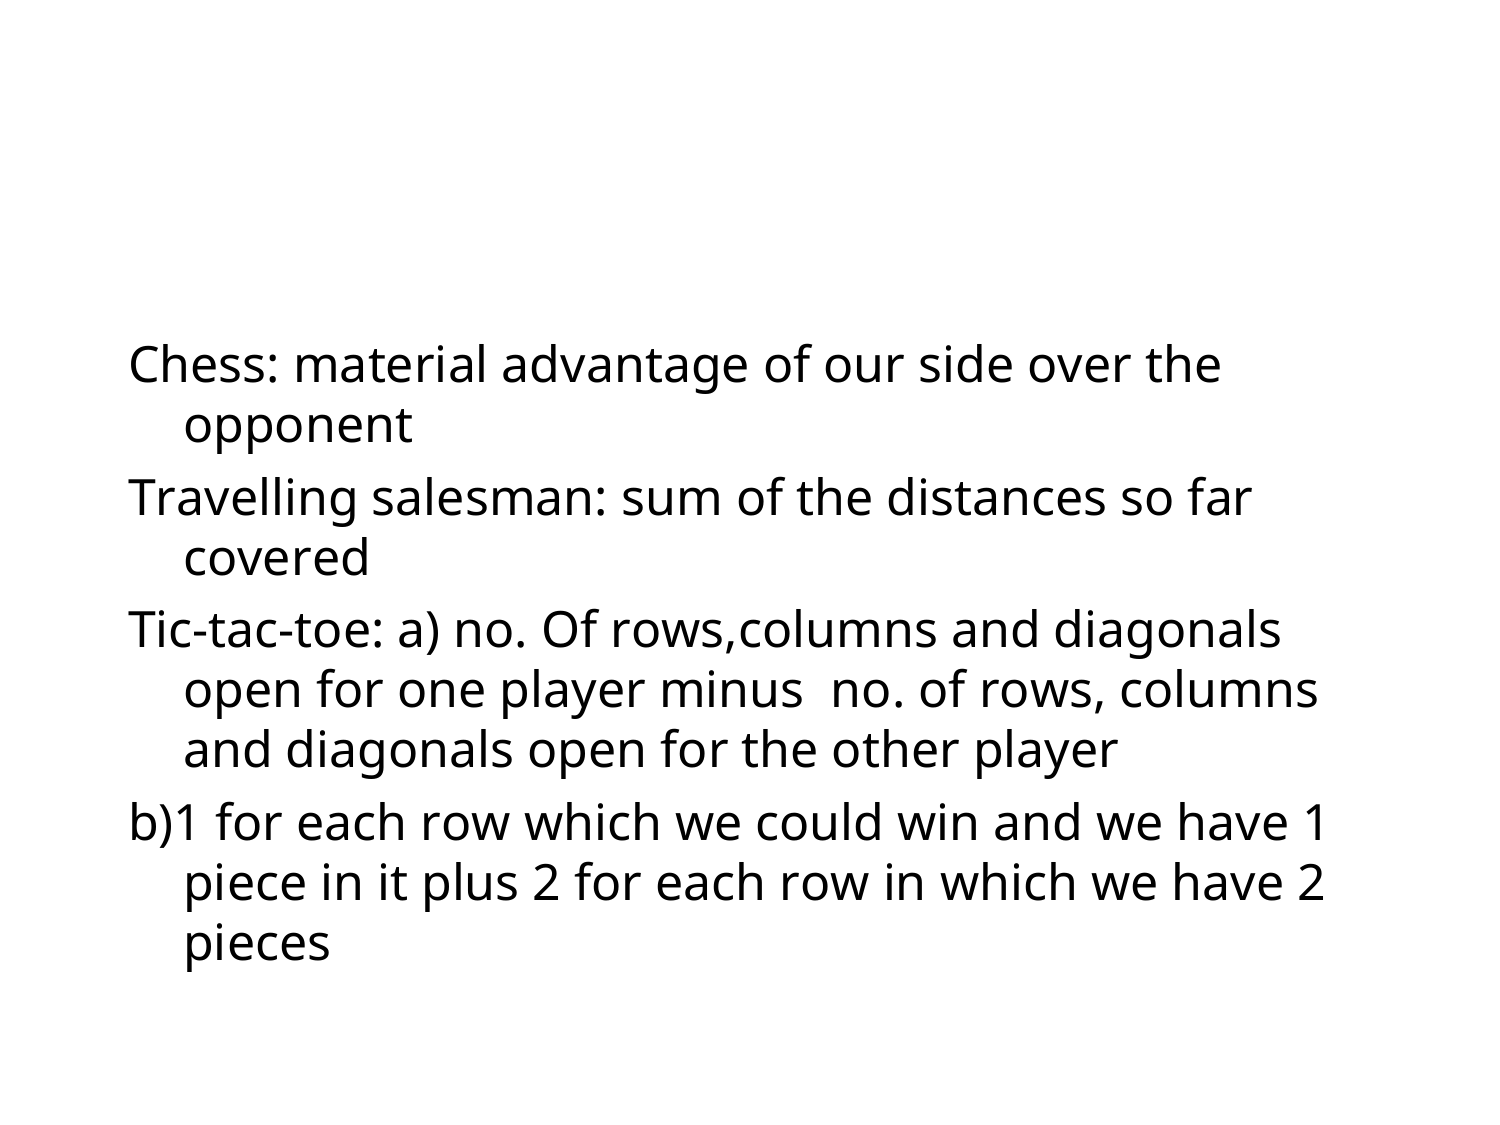

Chess: material advantage of our side over the opponent
Travelling salesman: sum of the distances so far covered
Tic-tac-toe: a) no. Of rows,columns and diagonals open for one player minus no. of rows, columns and diagonals open for the other player
b)1 for each row which we could win and we have 1 piece in it plus 2 for each row in which we have 2 pieces